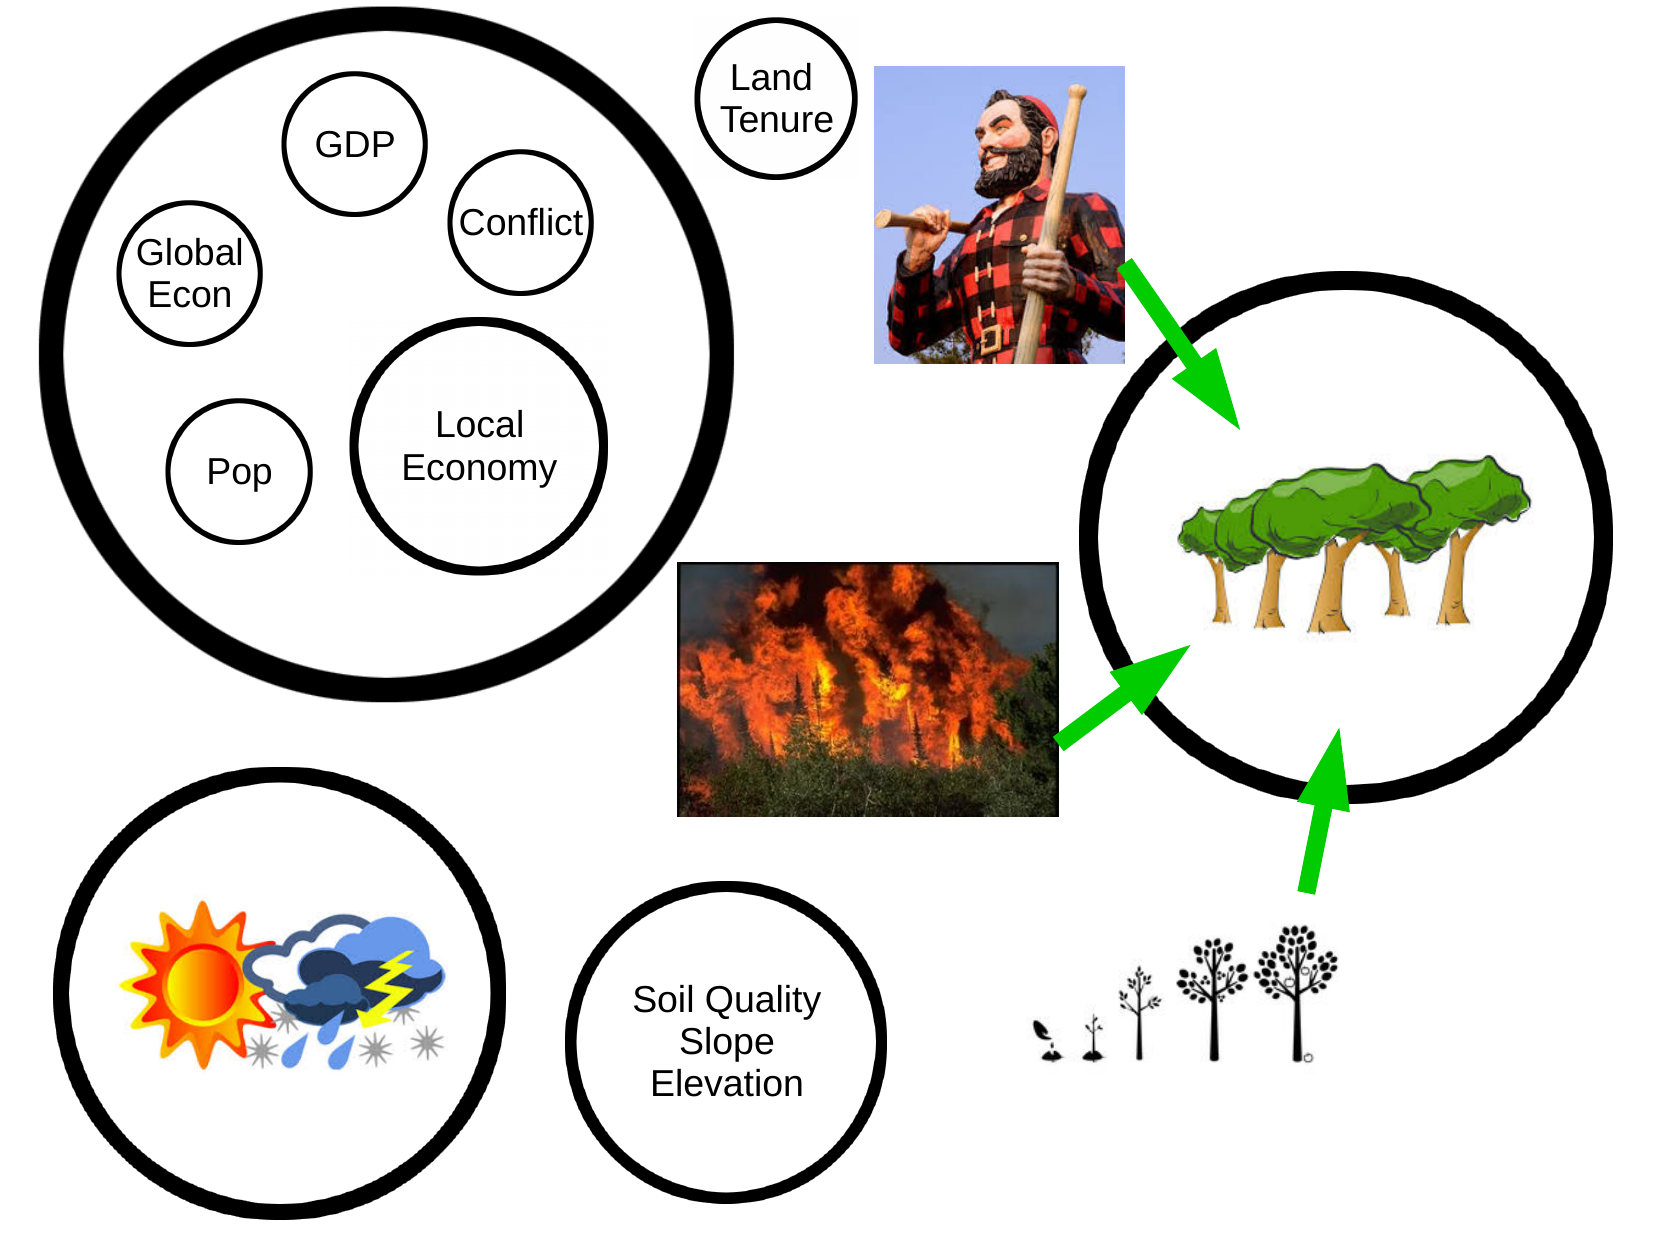

Land
Tenure
GDP
Conflict
Global
Econ
Local
Economy
Pop
Soil Quality
Slope
Elevation